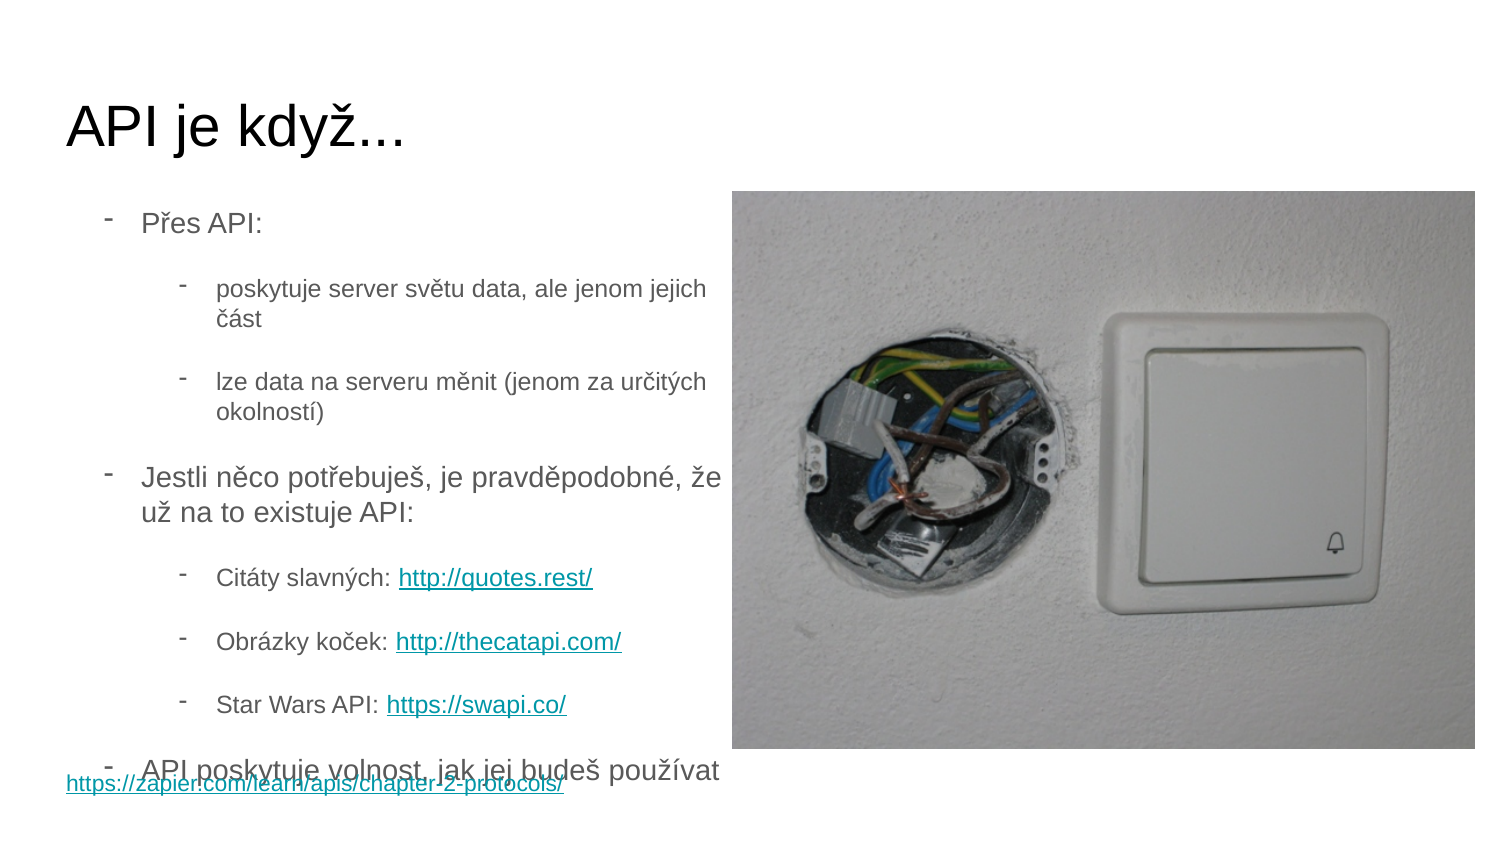

# API je když...
Přes API:
poskytuje server světu data, ale jenom jejich část
lze data na serveru měnit (jenom za určitých okolností)
Jestli něco potřebuješ, je pravděpodobné, že už na to existuje API:
Citáty slavných: http://quotes.rest/
Obrázky koček: http://thecatapi.com/
Star Wars API: https://swapi.co/
API poskytuje volnost, jak jej budeš používat
https://zapier.com/learn/apis/chapter-2-protocols/